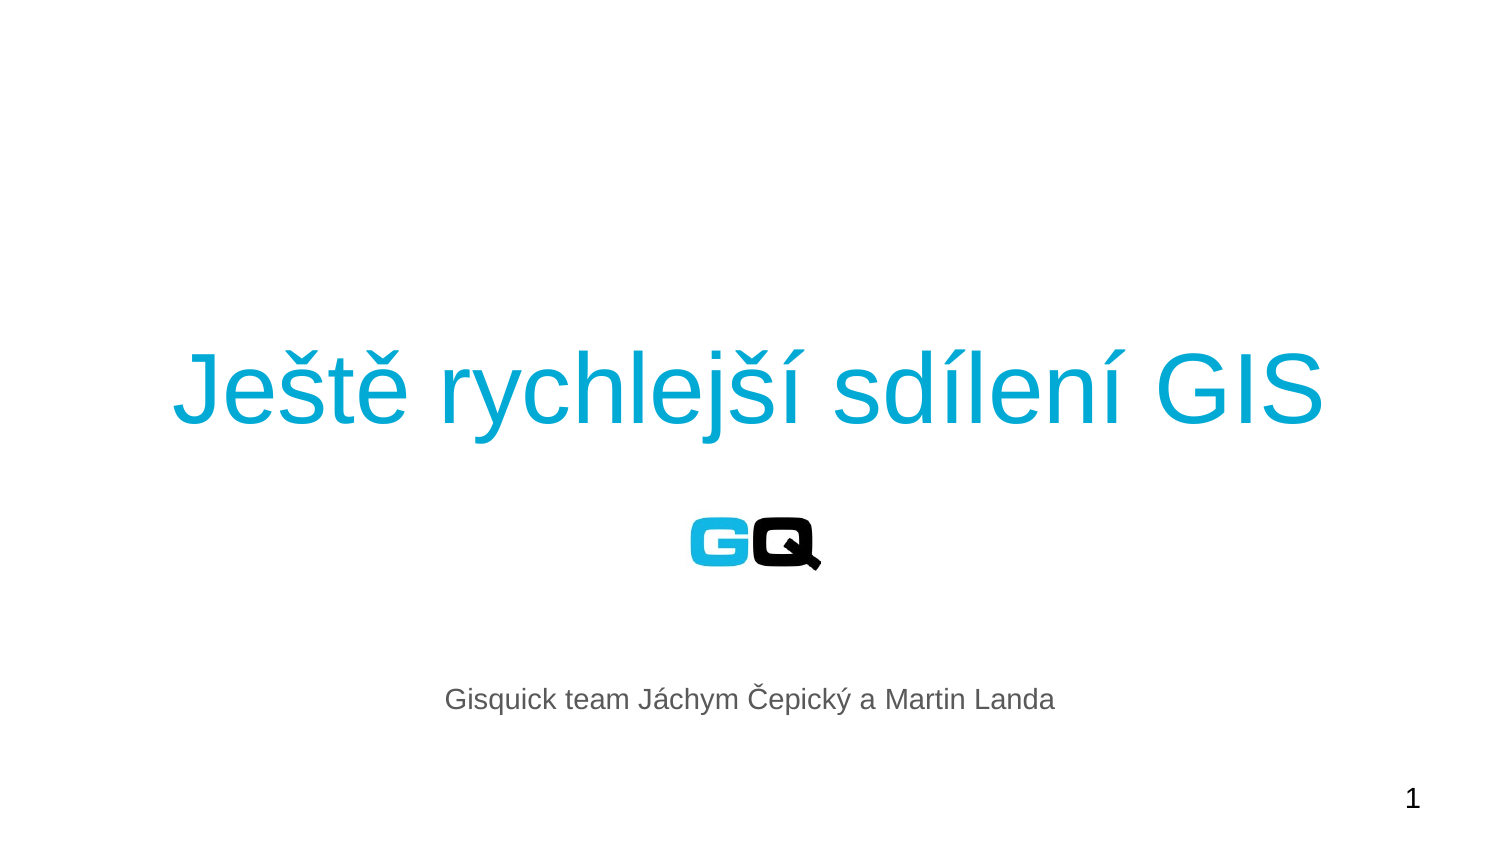

# Ještě rychlejší sdílení GIS
Gisquick team Jáchym Čepický a Martin Landa